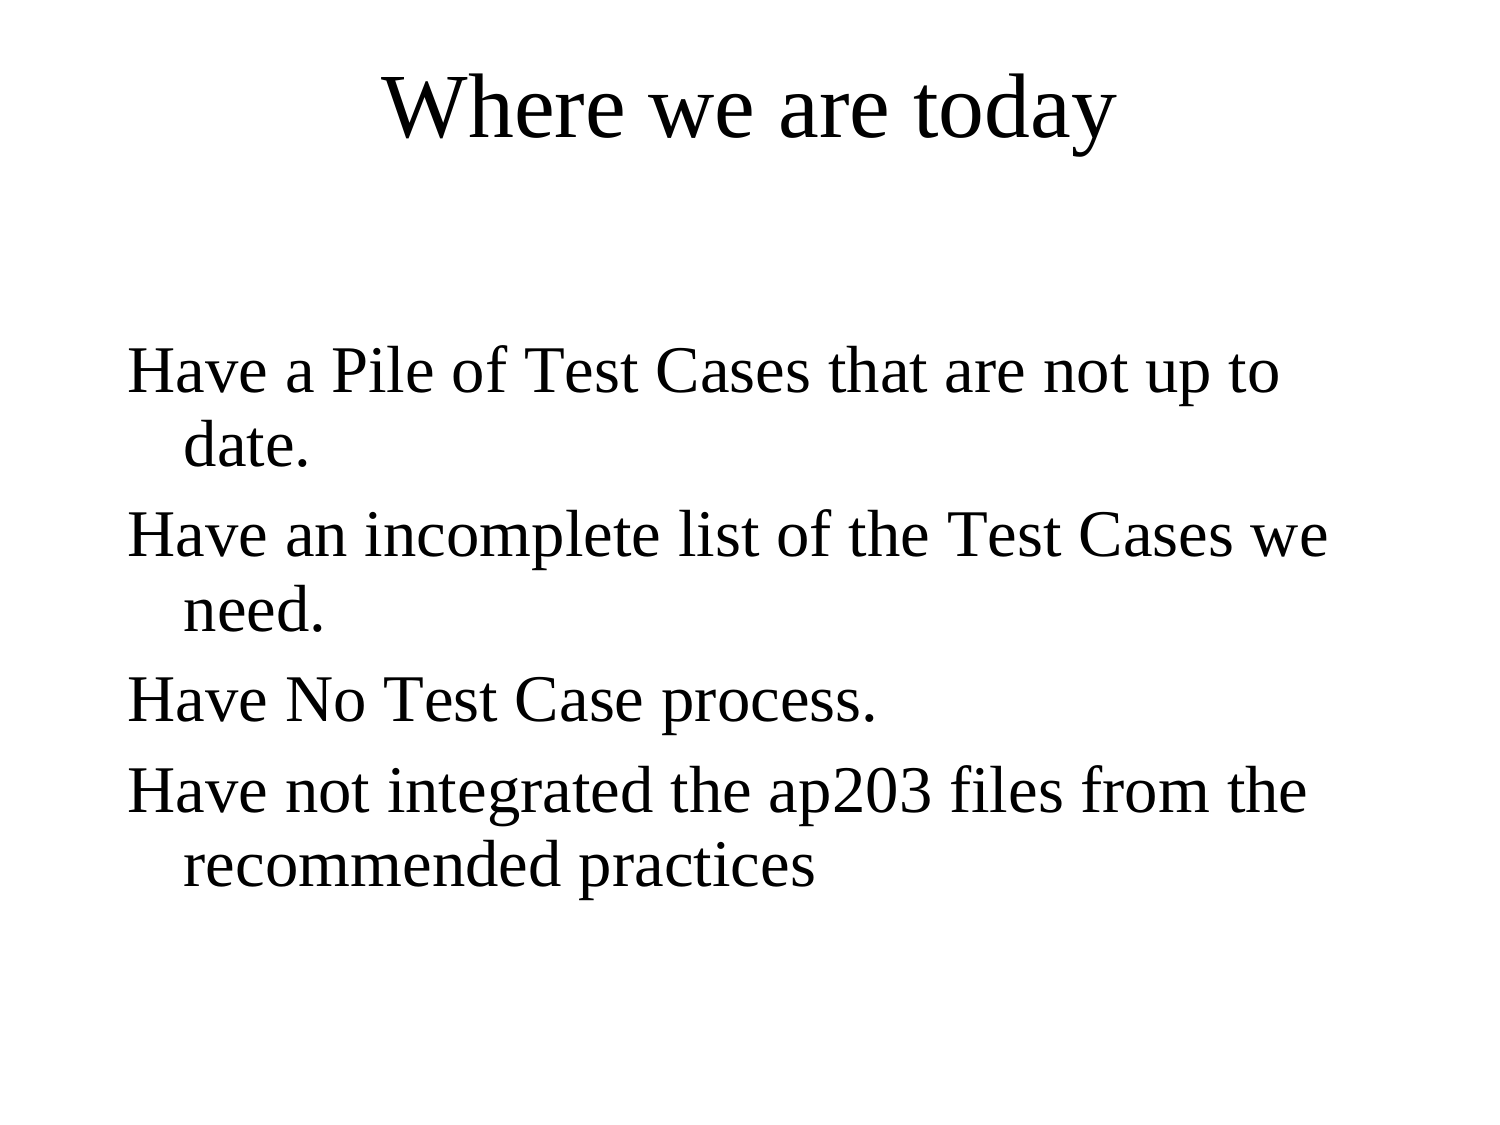

# Where we are today
Have a Pile of Test Cases that are not up to date.
Have an incomplete list of the Test Cases we need.
Have No Test Case process.
Have not integrated the ap203 files from the recommended practices